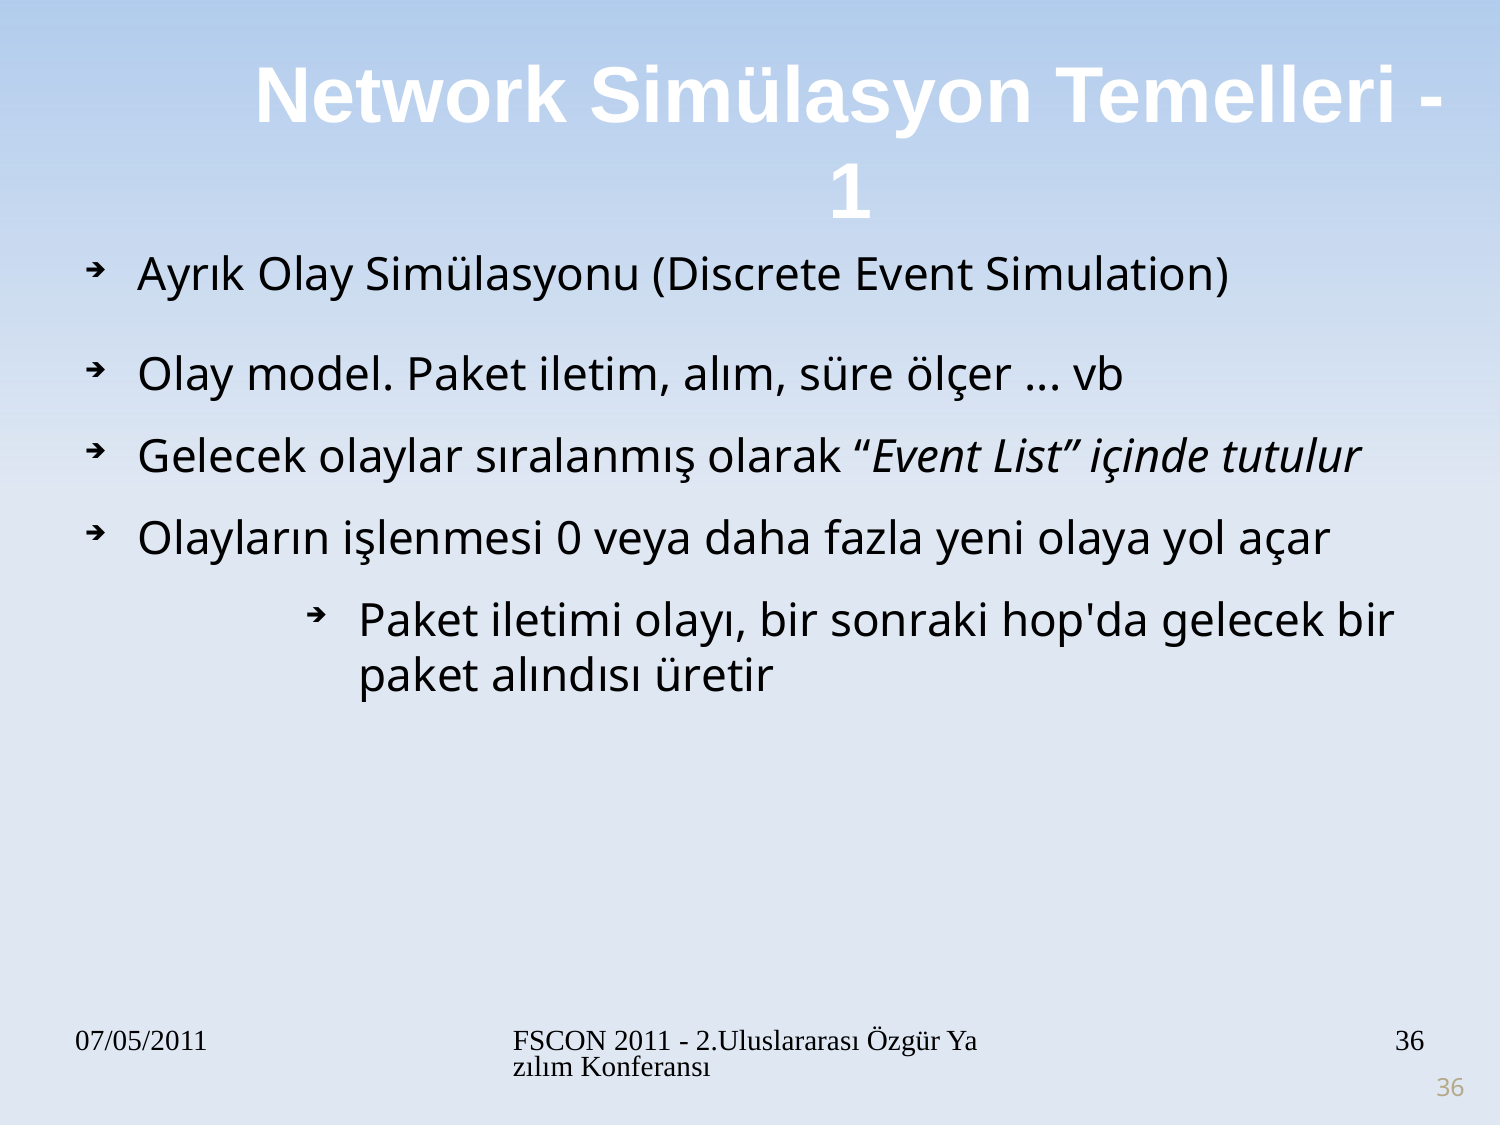

# Network Simülasyon Temelleri -1
Ayrık Olay Simülasyonu (Discrete Event Simulation)
Olay model. Paket iletim, alım, süre ölçer ... vb
Gelecek olaylar sıralanmış olarak “Event List” içinde tutulur
Olayların işlenmesi 0 veya daha fazla yeni olaya yol açar
Paket iletimi olayı, bir sonraki hop'da gelecek bir paket alındısı üretir
07/05/2011
FSCON 2011 - 2.Uluslararası Özgür Yazılım Konferansı
36